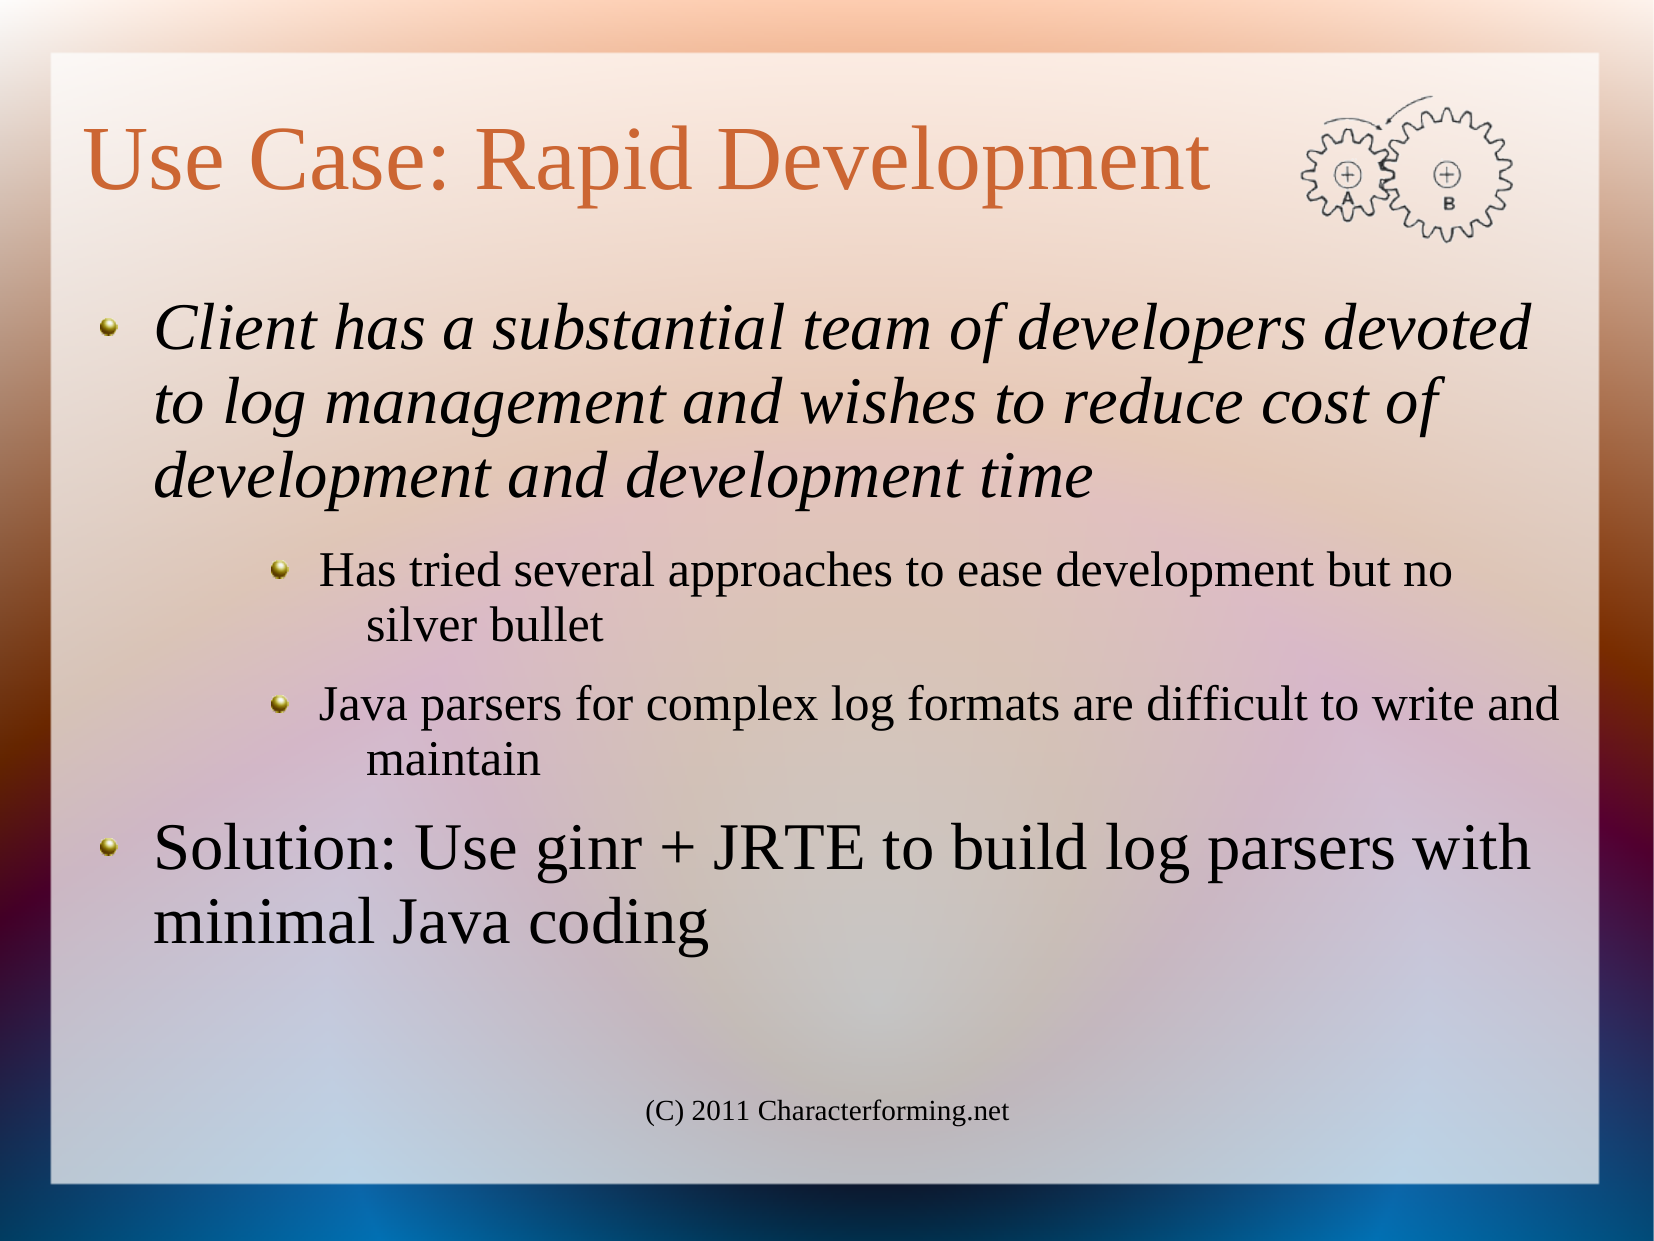

# Use Case: Rapid Development
Client has a substantial team of developers devoted to log management and wishes to reduce cost of development and development time
Has tried several approaches to ease development but no silver bullet
Java parsers for complex log formats are difficult to write and maintain
Solution: Use ginr + JRTE to build log parsers with minimal Java coding
(C) 2011 Characterforming.net